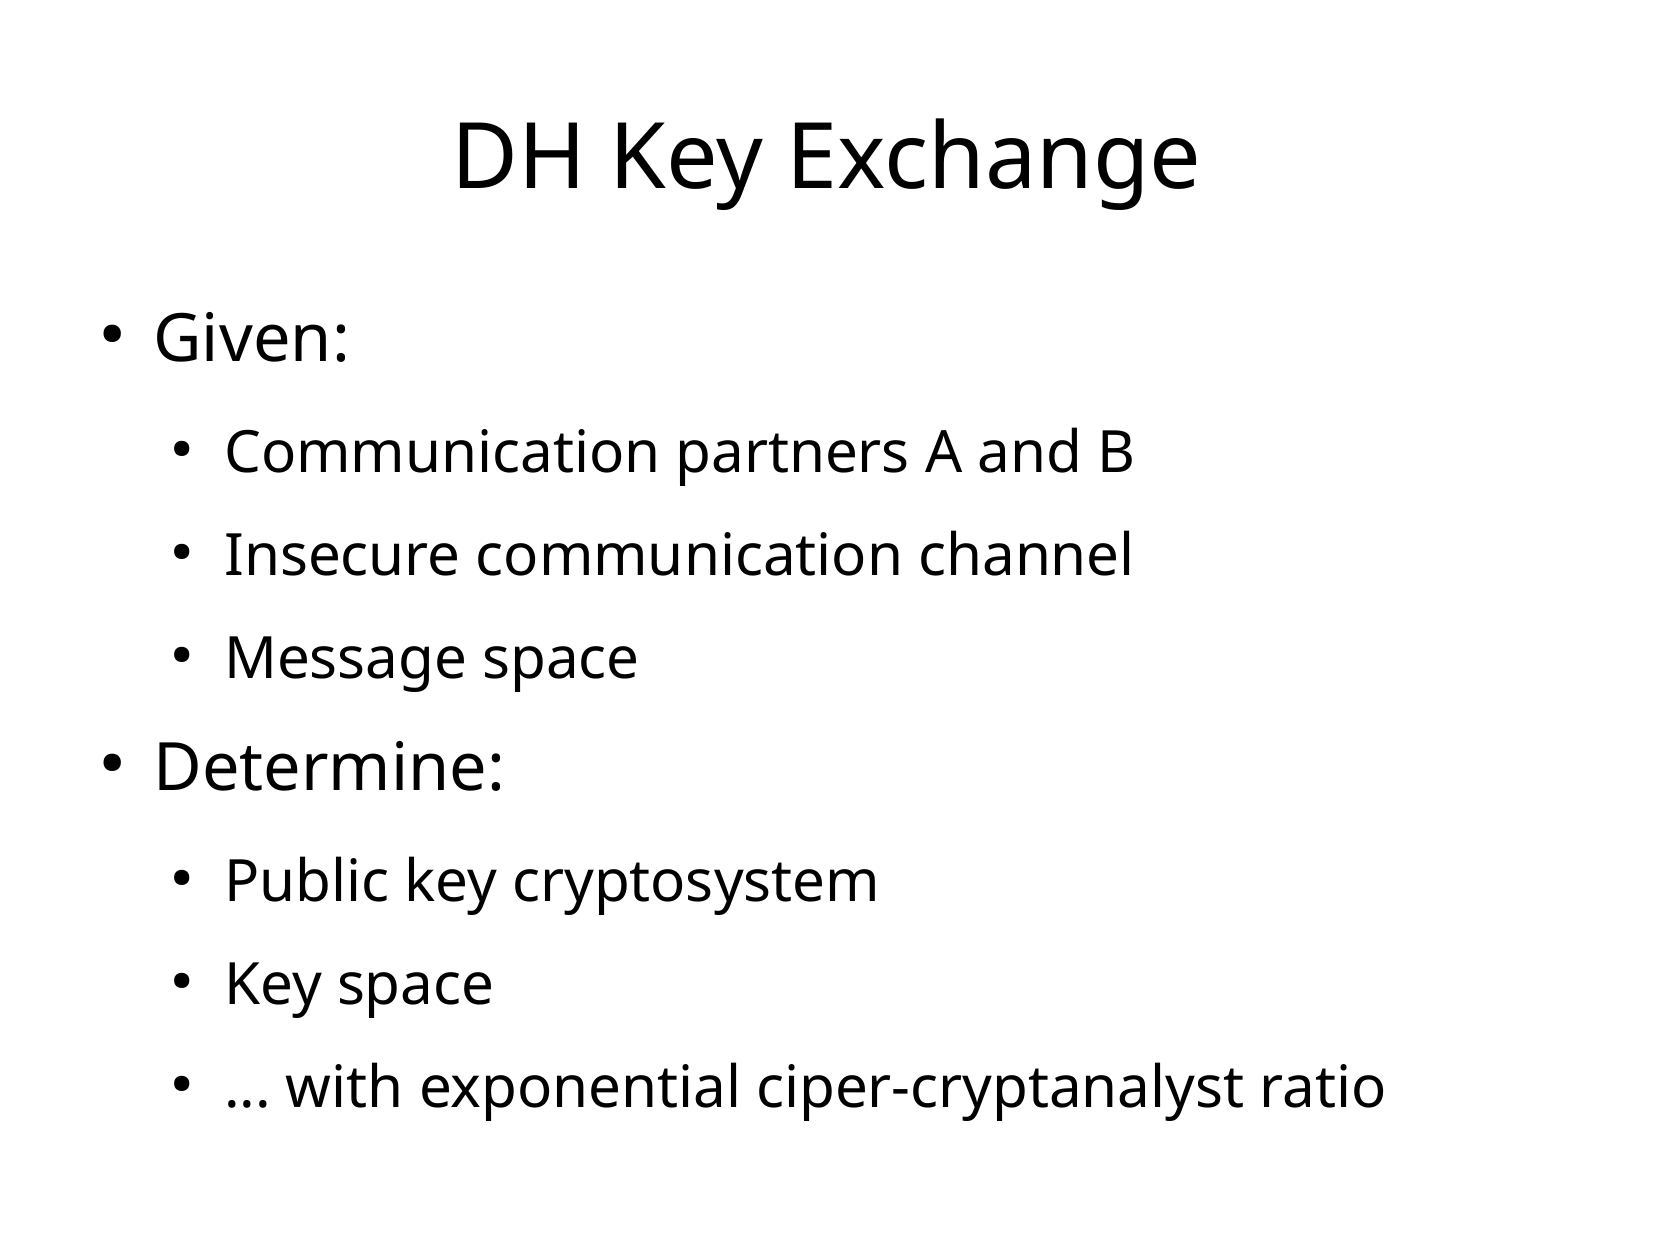

# DH Key Exchange
Given:
Communication partners A and B
Insecure communication channel
Message space
Determine:
Public key cryptosystem
Key space
... with exponential ciper-cryptanalyst ratio